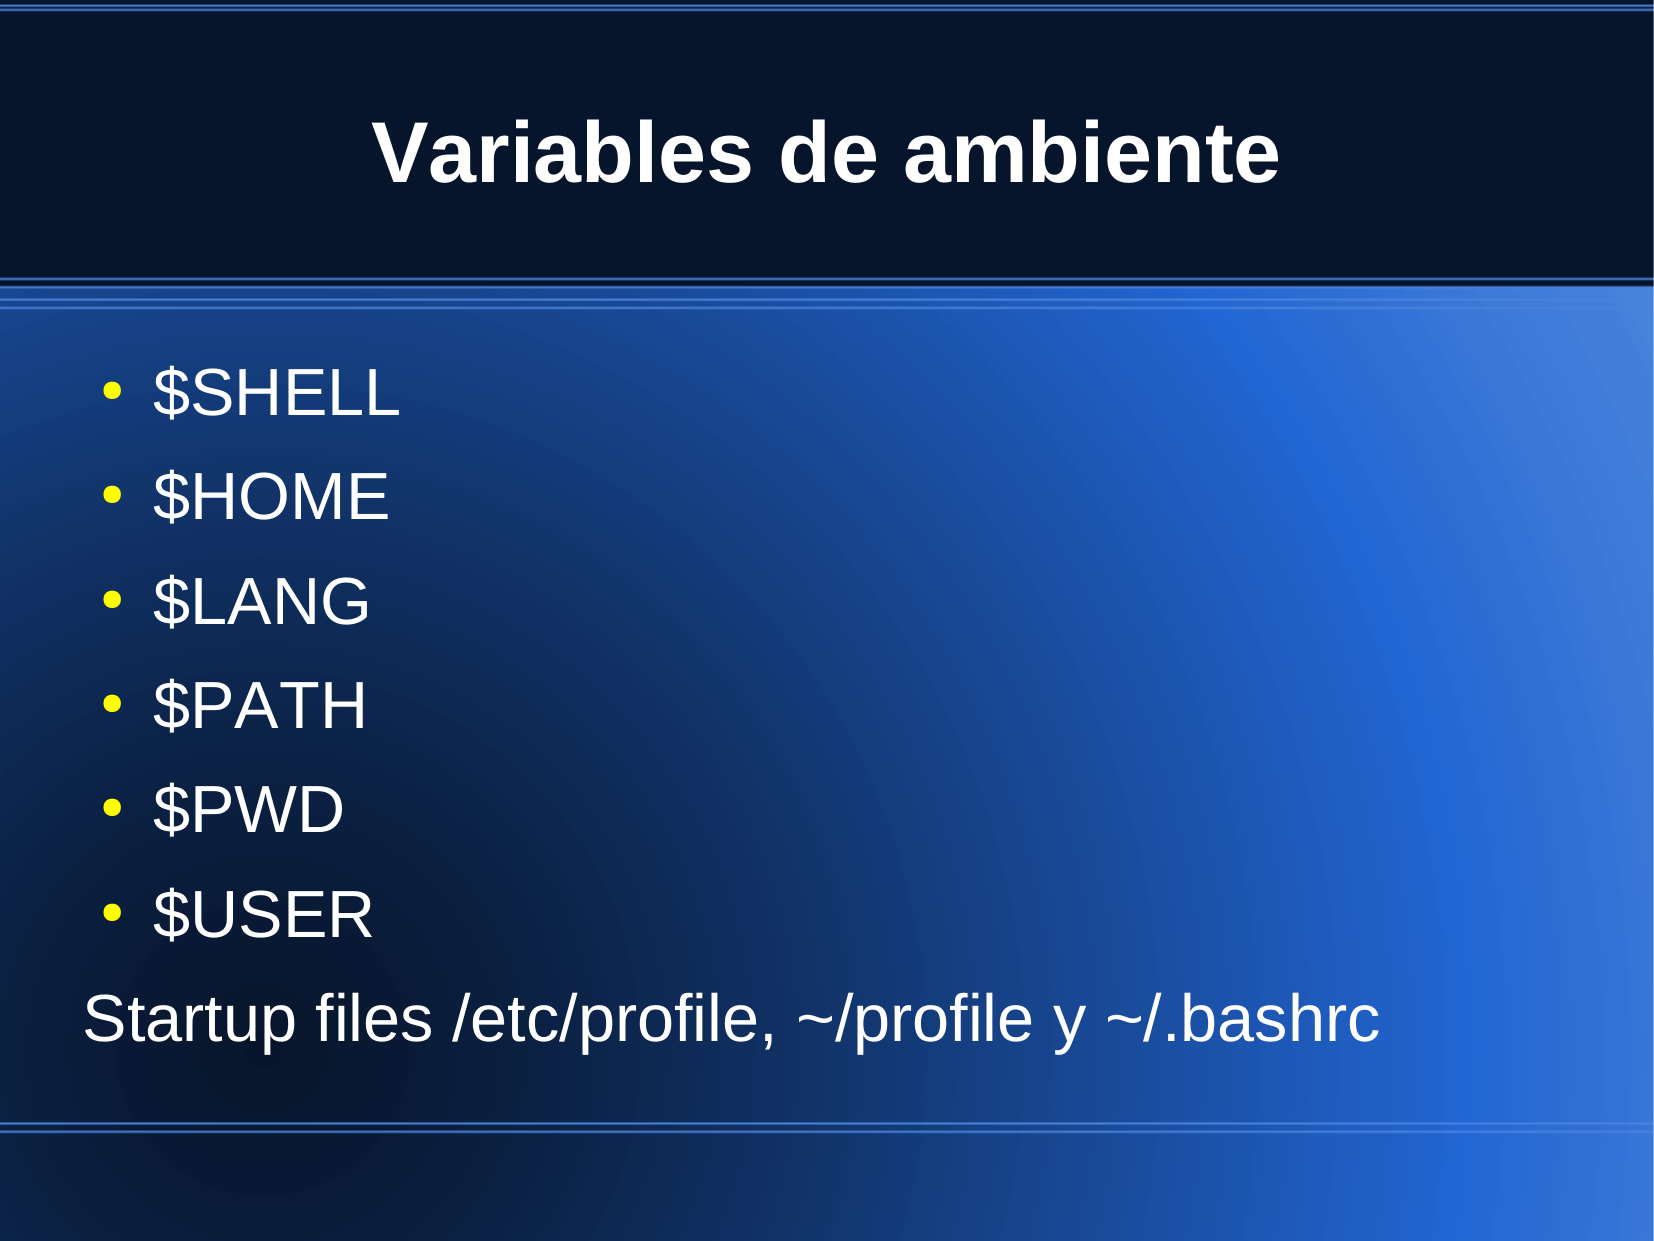

# Variables de ambiente
$SHELL
$HOME
$LANG
$PATH
$PWD
$USER
Startup files /etc/profile, ~/profile y ~/.bashrc